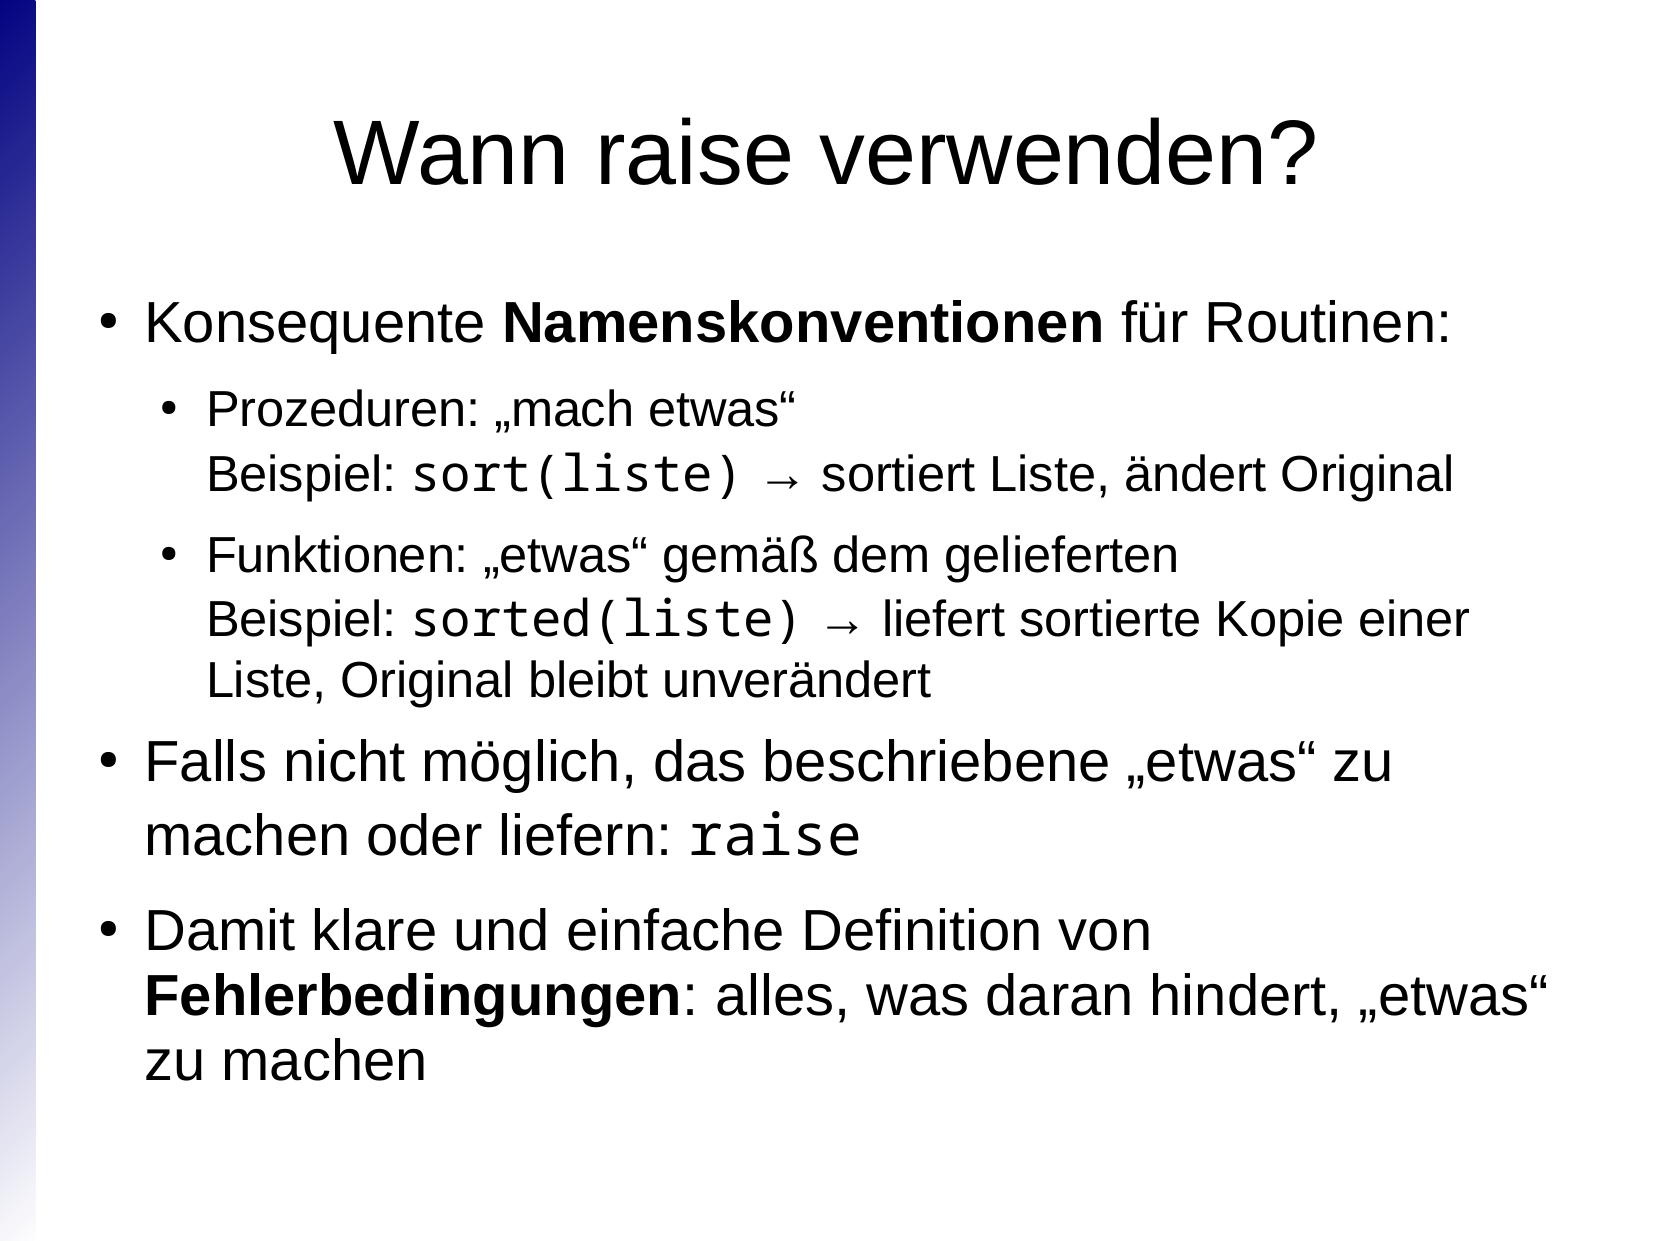

# Wann raise verwenden?
Konsequente Namenskonventionen für Routinen:
Prozeduren: „mach etwas“
Beispiel: sort(liste) → sortiert Liste, ändert Original
Funktionen: „etwas“ gemäß dem gelieferten
Beispiel: sorted(liste) → liefert sortierte Kopie einer Liste, Original bleibt unverändert
Falls nicht möglich, das beschriebene „etwas“ zu machen oder liefern: raise
Damit klare und einfache Definition von Fehlerbedingungen: alles, was daran hindert, „etwas“ zu machen